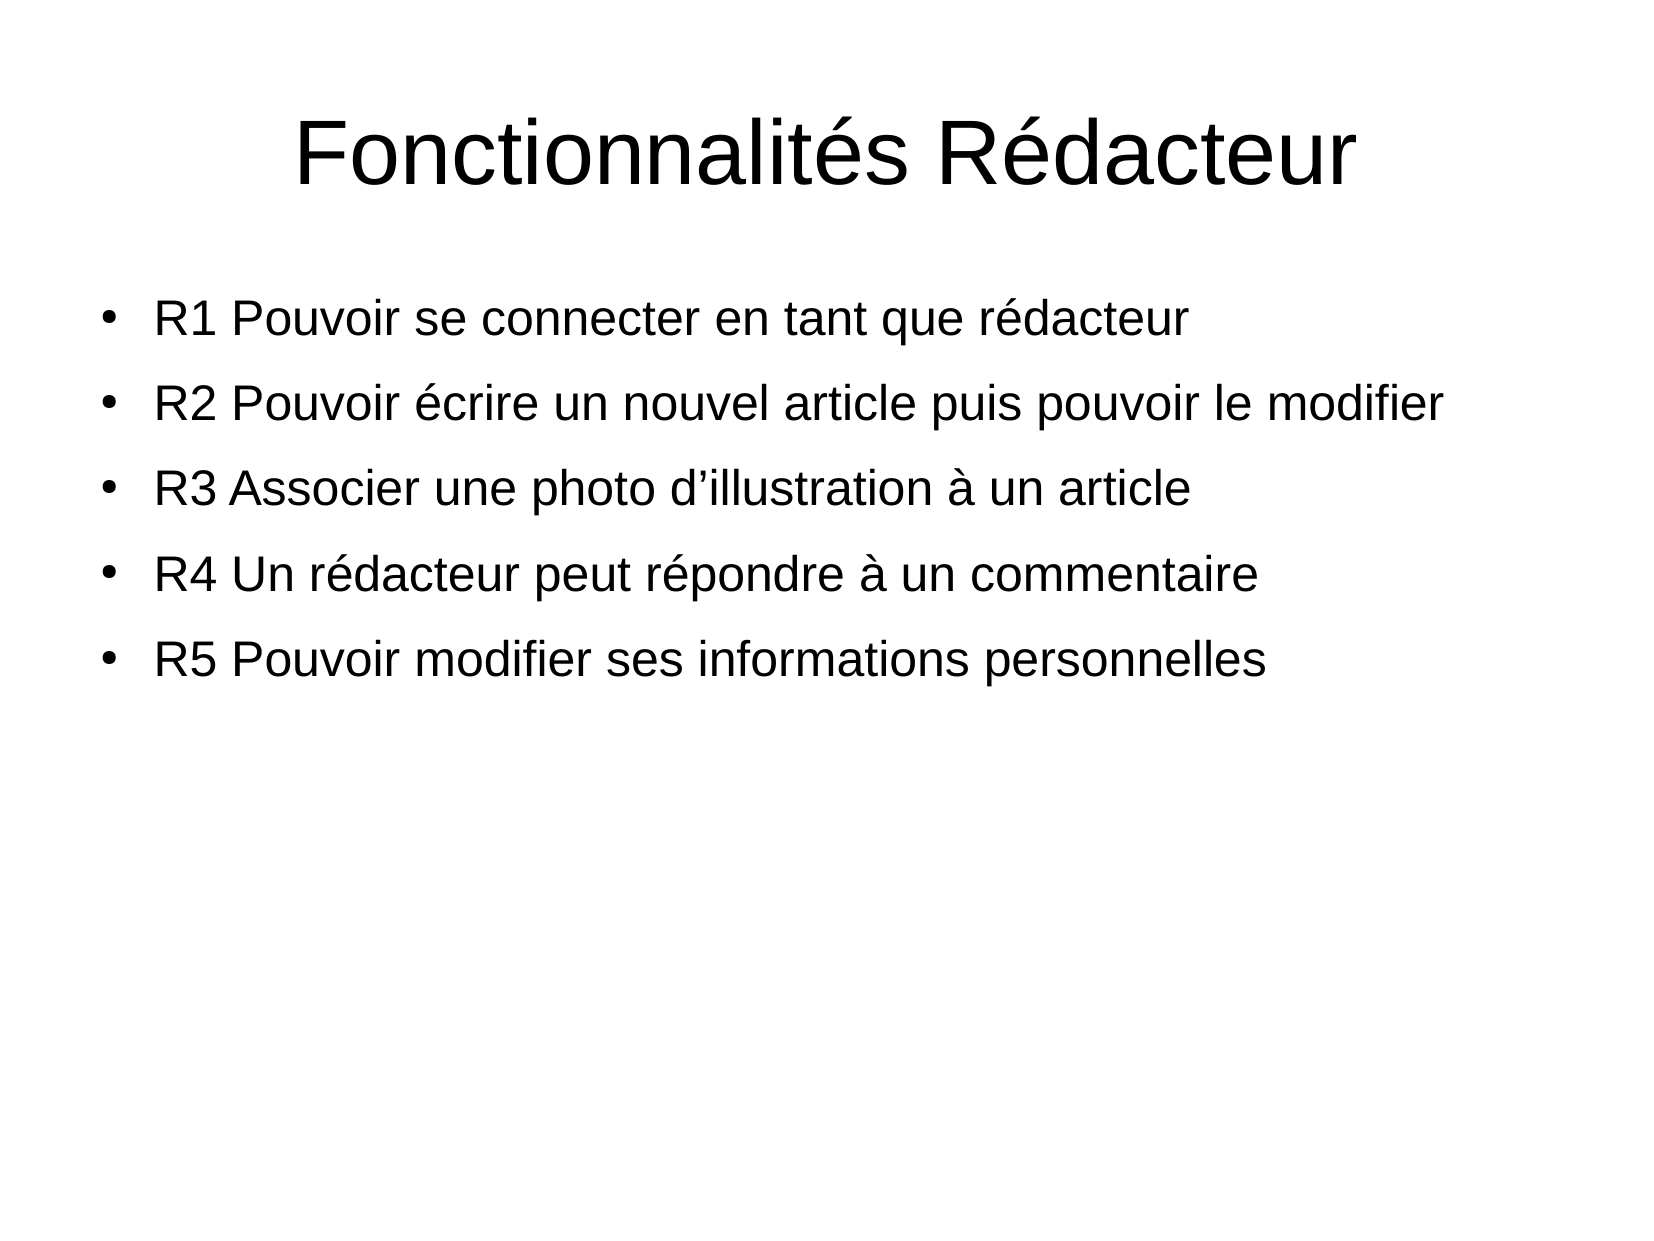

# Fonctionnalités Rédacteur
R1 Pouvoir se connecter en tant que rédacteur
R2 Pouvoir écrire un nouvel article puis pouvoir le modifier
R3 Associer une photo d’illustration à un article
R4 Un rédacteur peut répondre à un commentaire
R5 Pouvoir modifier ses informations personnelles